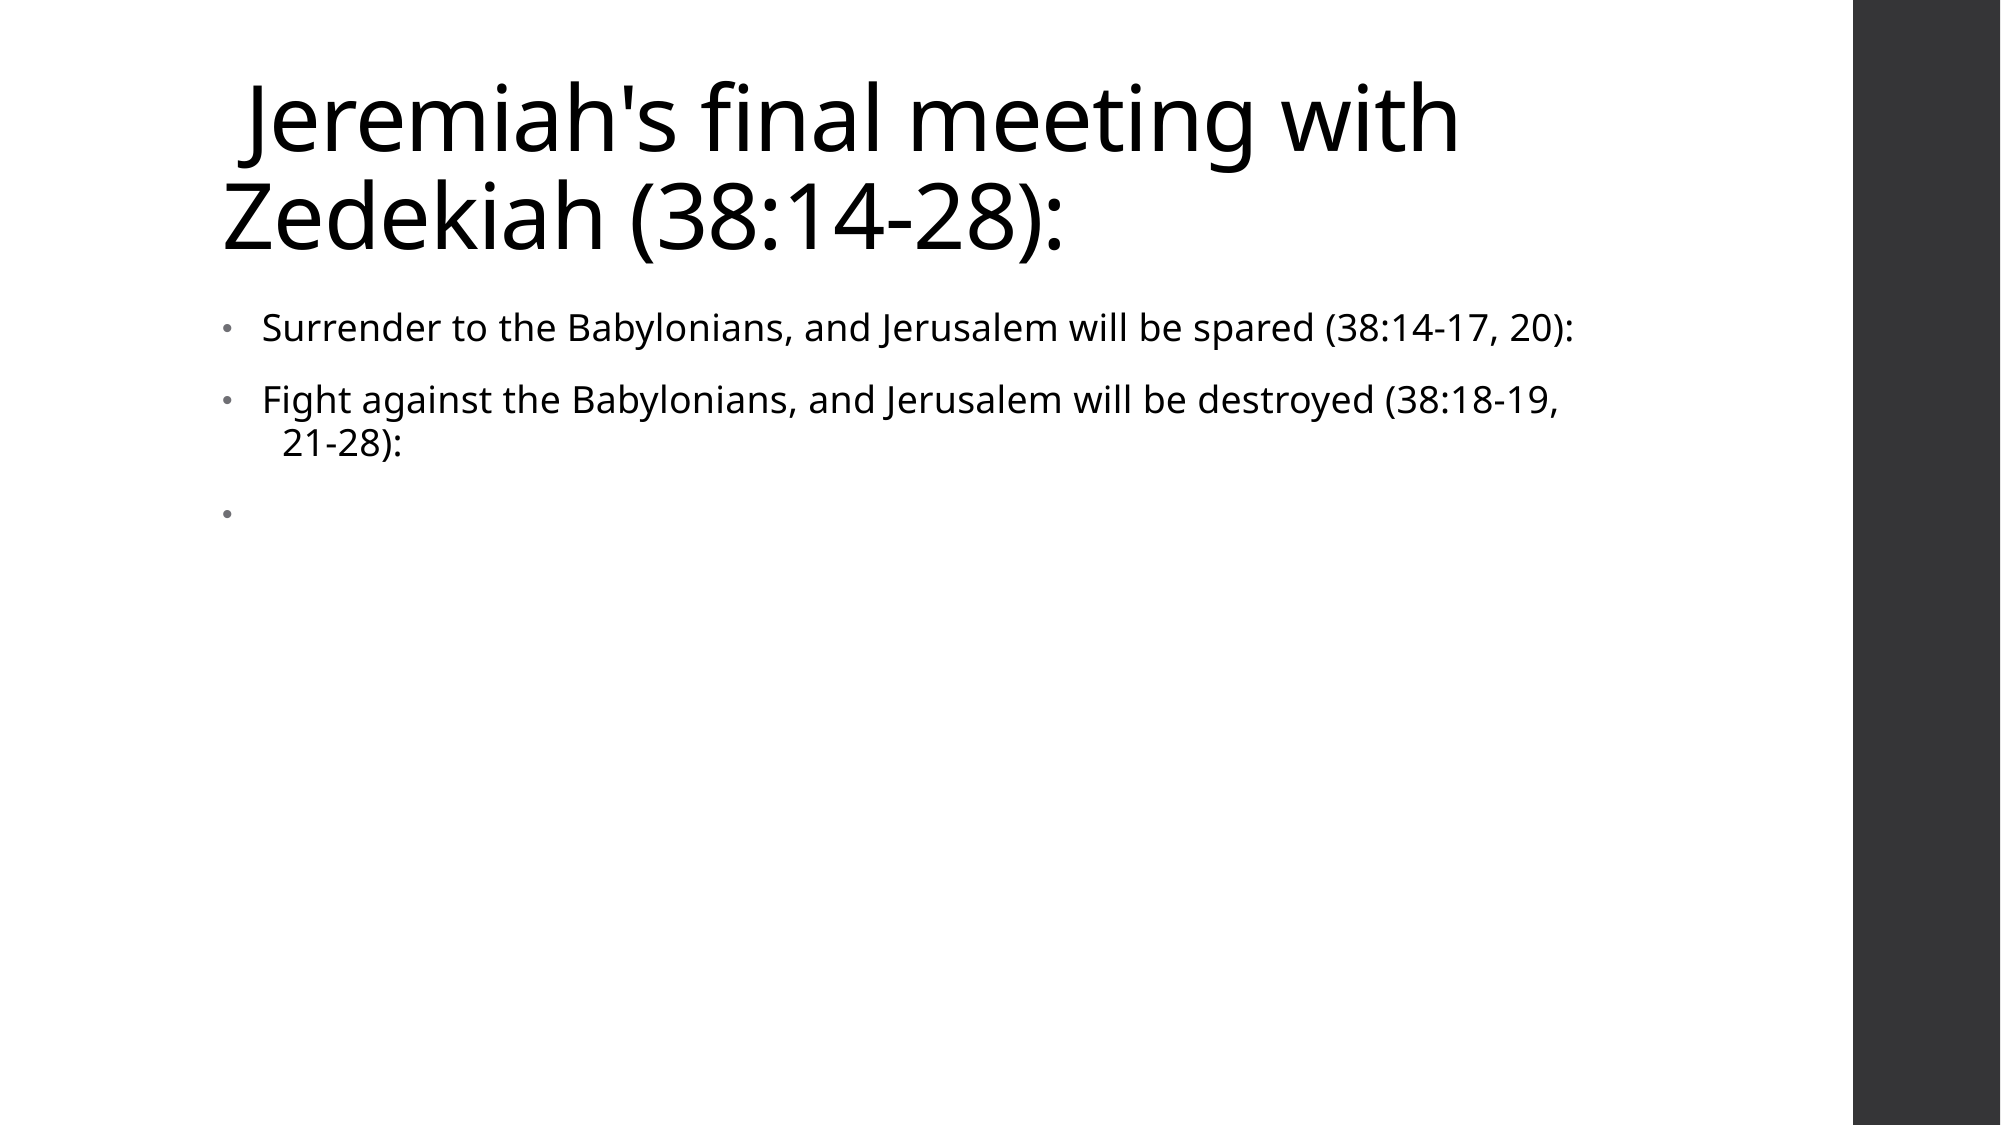

# Jeremiah's final meeting with Zedekiah (38:14-28):
 Surrender to the Babylonians, and Jerusalem will be spared (38:14-17, 20):
 Fight against the Babylonians, and Jerusalem will be destroyed (38:18-19, 21-28):